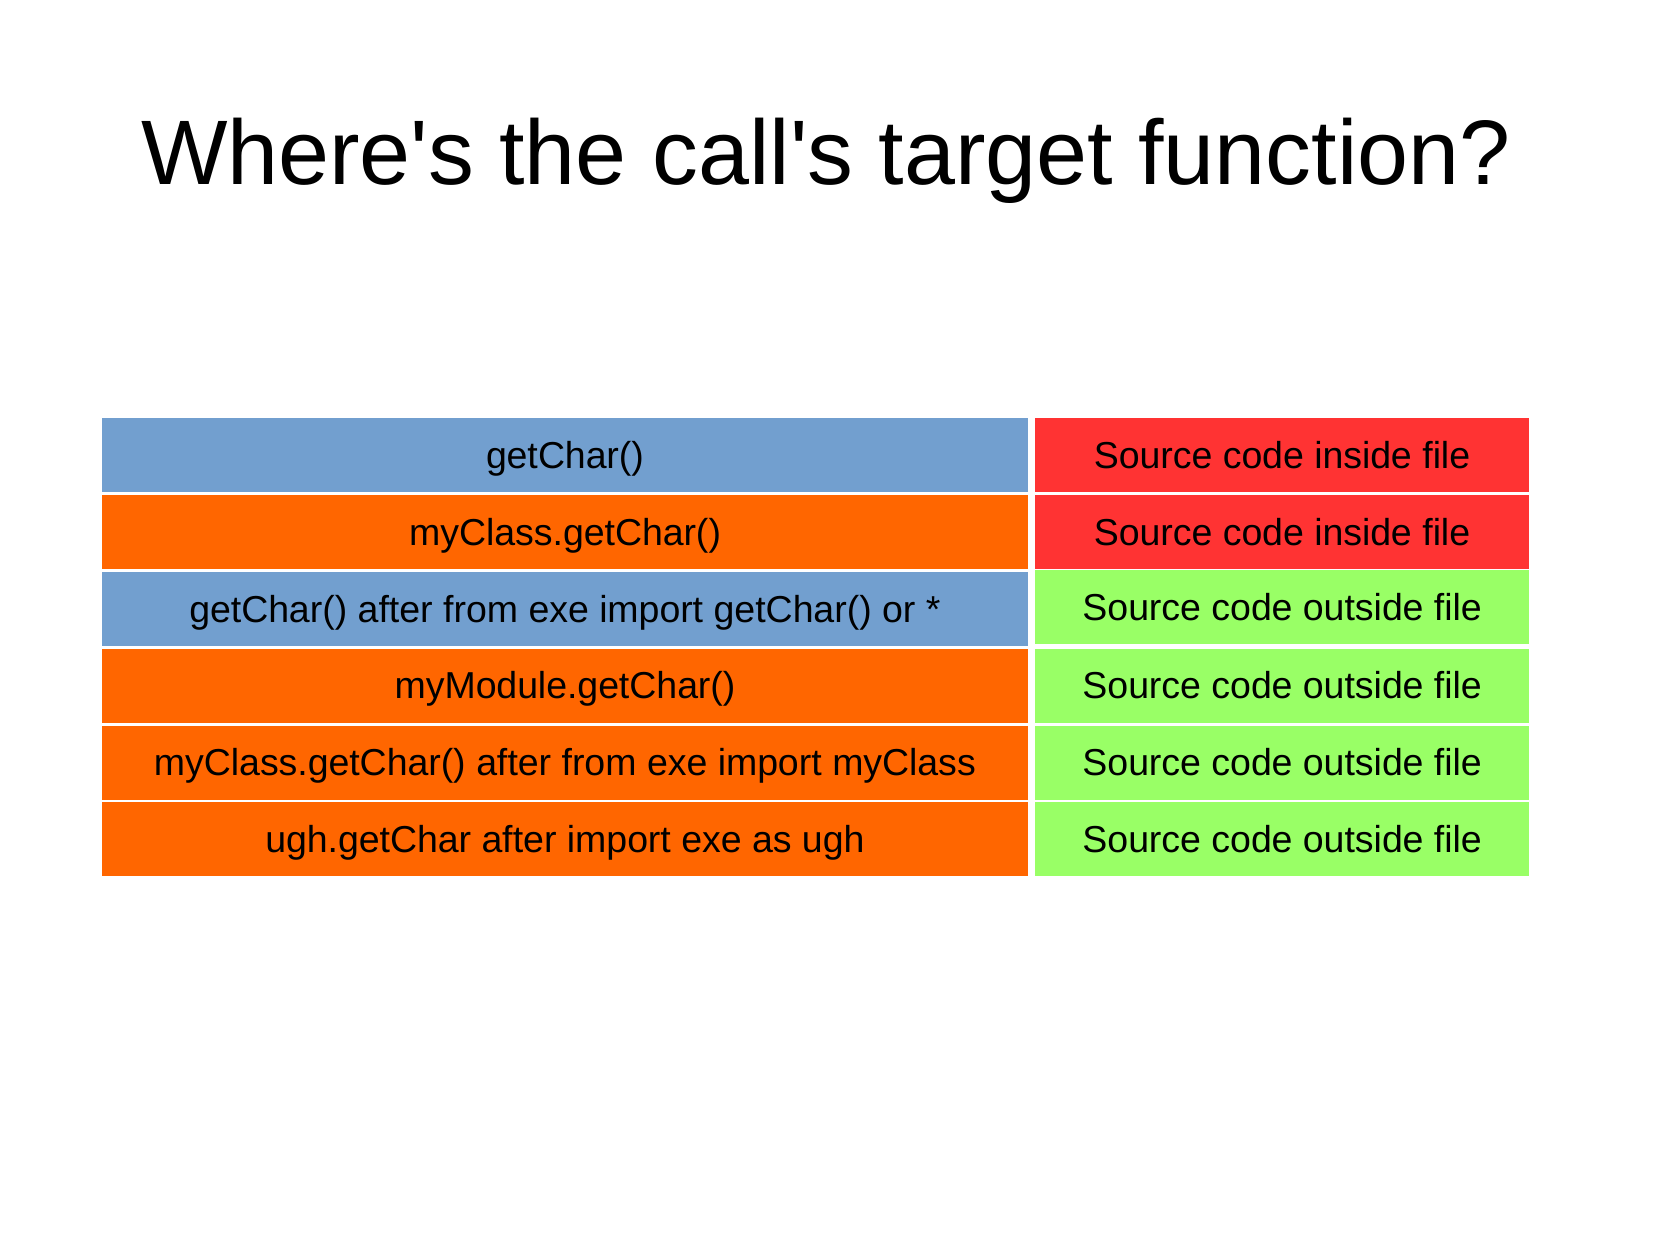

# Where's the call's target function?
getChar()
Source code inside file
myClass.getChar()
Source code inside file
Source code outside file
getChar() after from exe import getChar() or *
myModule.getChar()
Source code outside file
myClass.getChar() after from exe import myClass
Source code outside file
ugh.getChar after import exe as ugh
Source code outside file